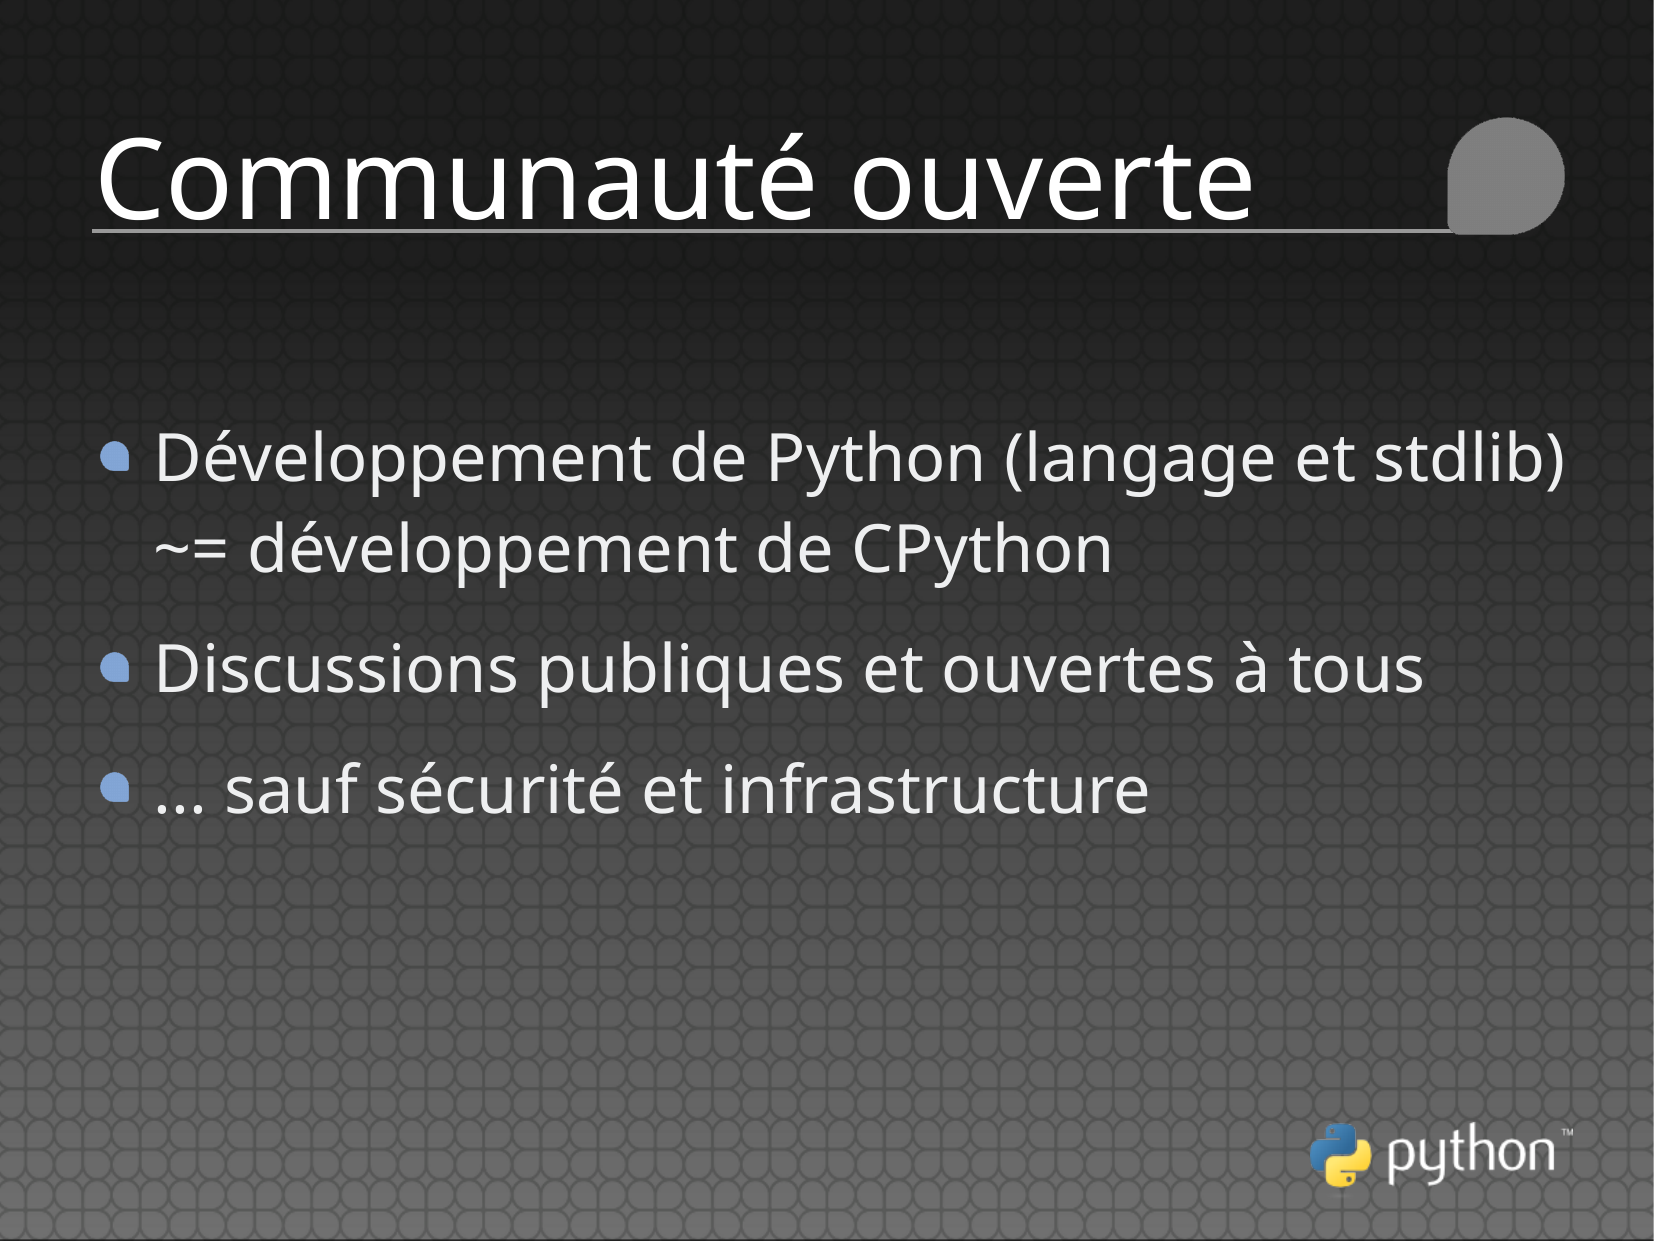

Communauté ouverte
# Développement de Python (langage et stdlib) ~= développement de CPython
Discussions publiques et ouvertes à tous
... sauf sécurité et infrastructure